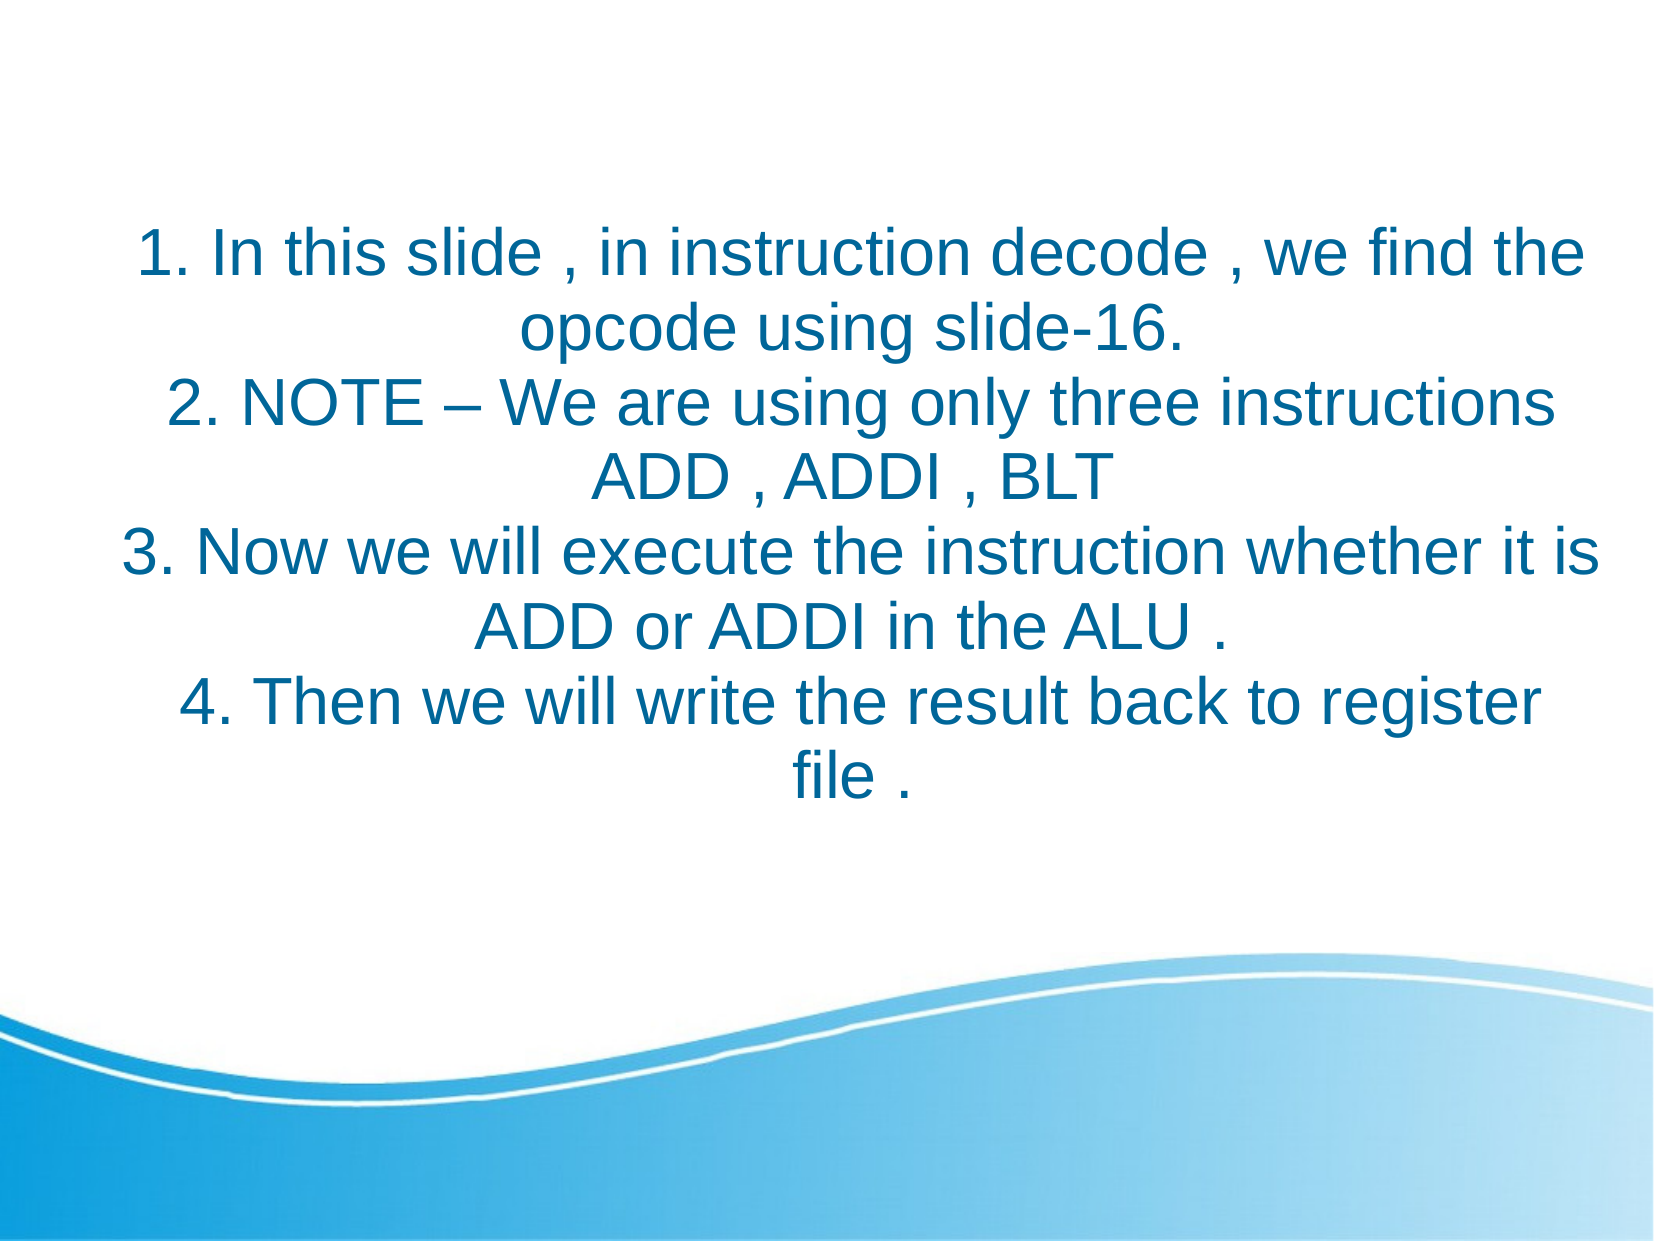

# 1. In this slide , in instruction decode , we find the opcode using slide-16. 2. NOTE – We are using only three instructions ADD , ADDI , BLT 3. Now we will execute the instruction whether it is ADD or ADDI in the ALU . 4. Then we will write the result back to register file .